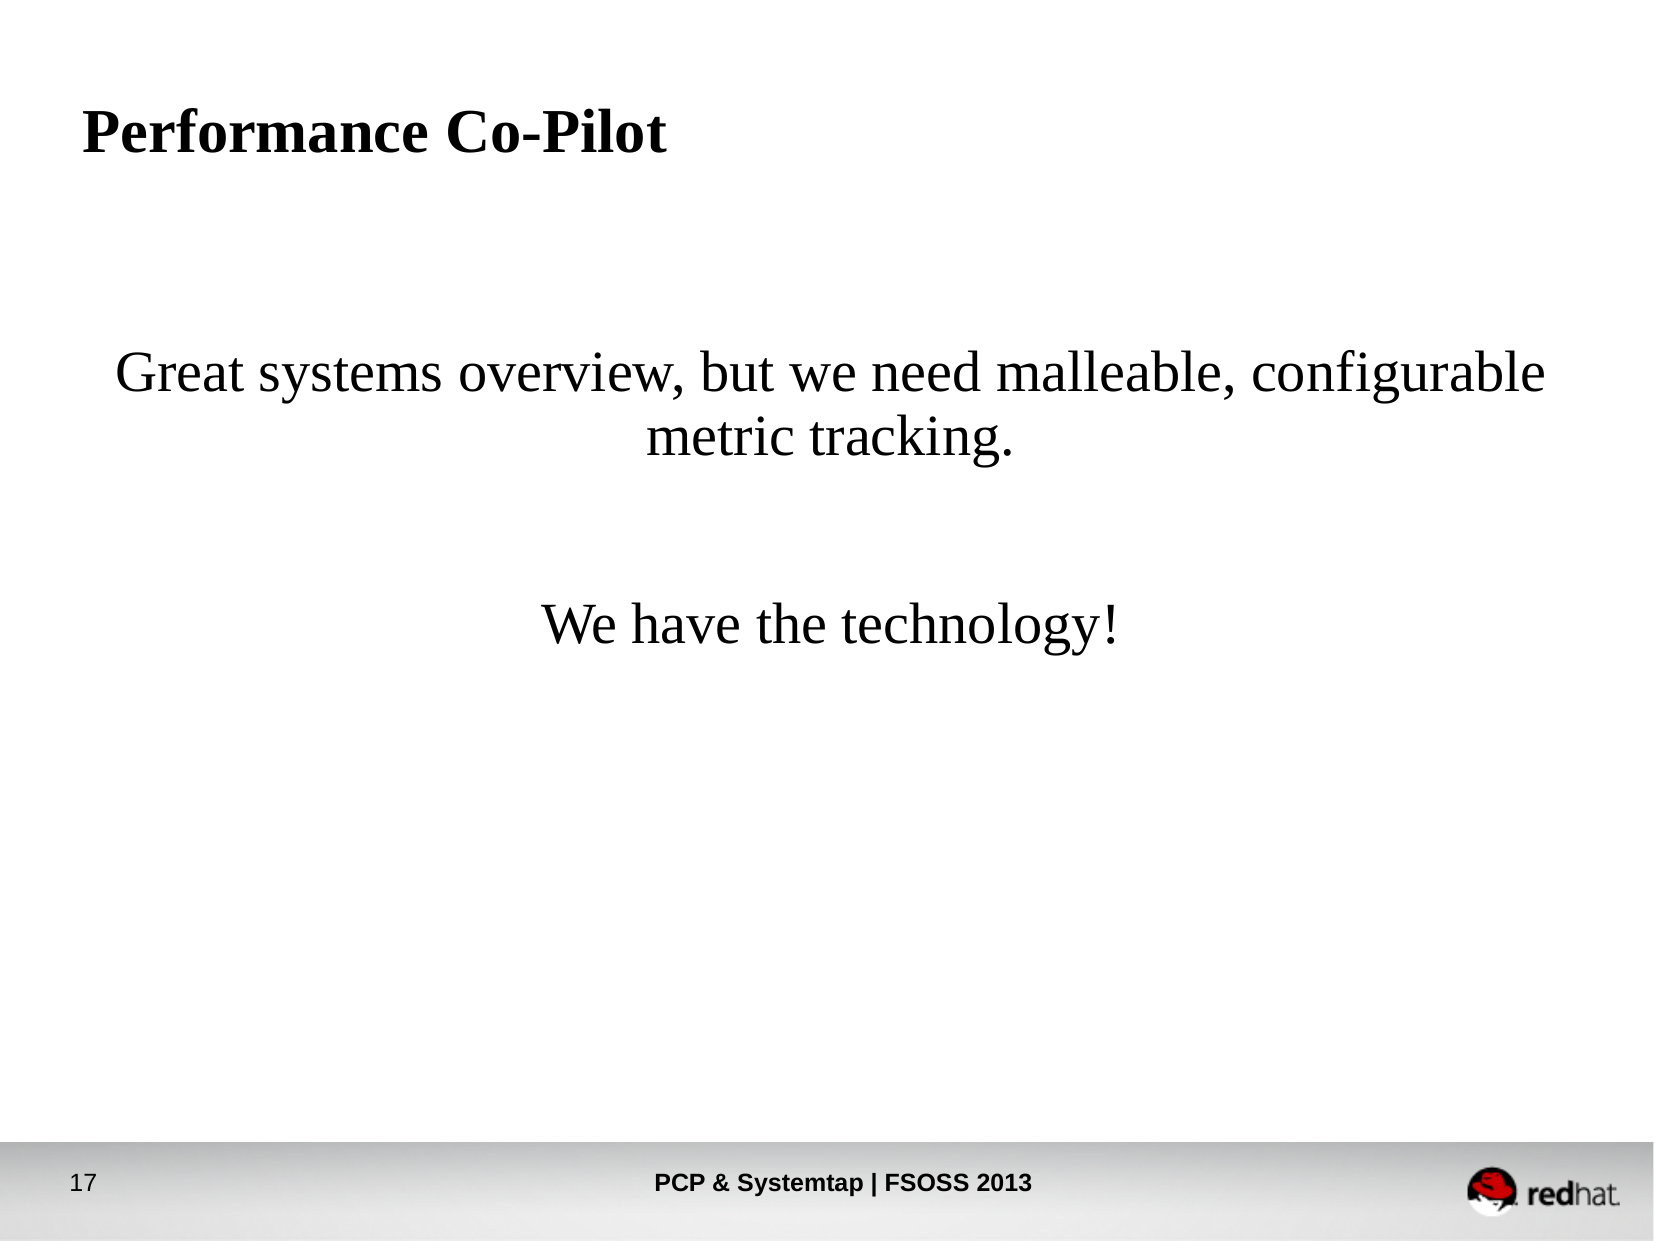

# Performance Co-Pilot
Great systems overview, but we need malleable, configurable metric tracking.
We have the technology!